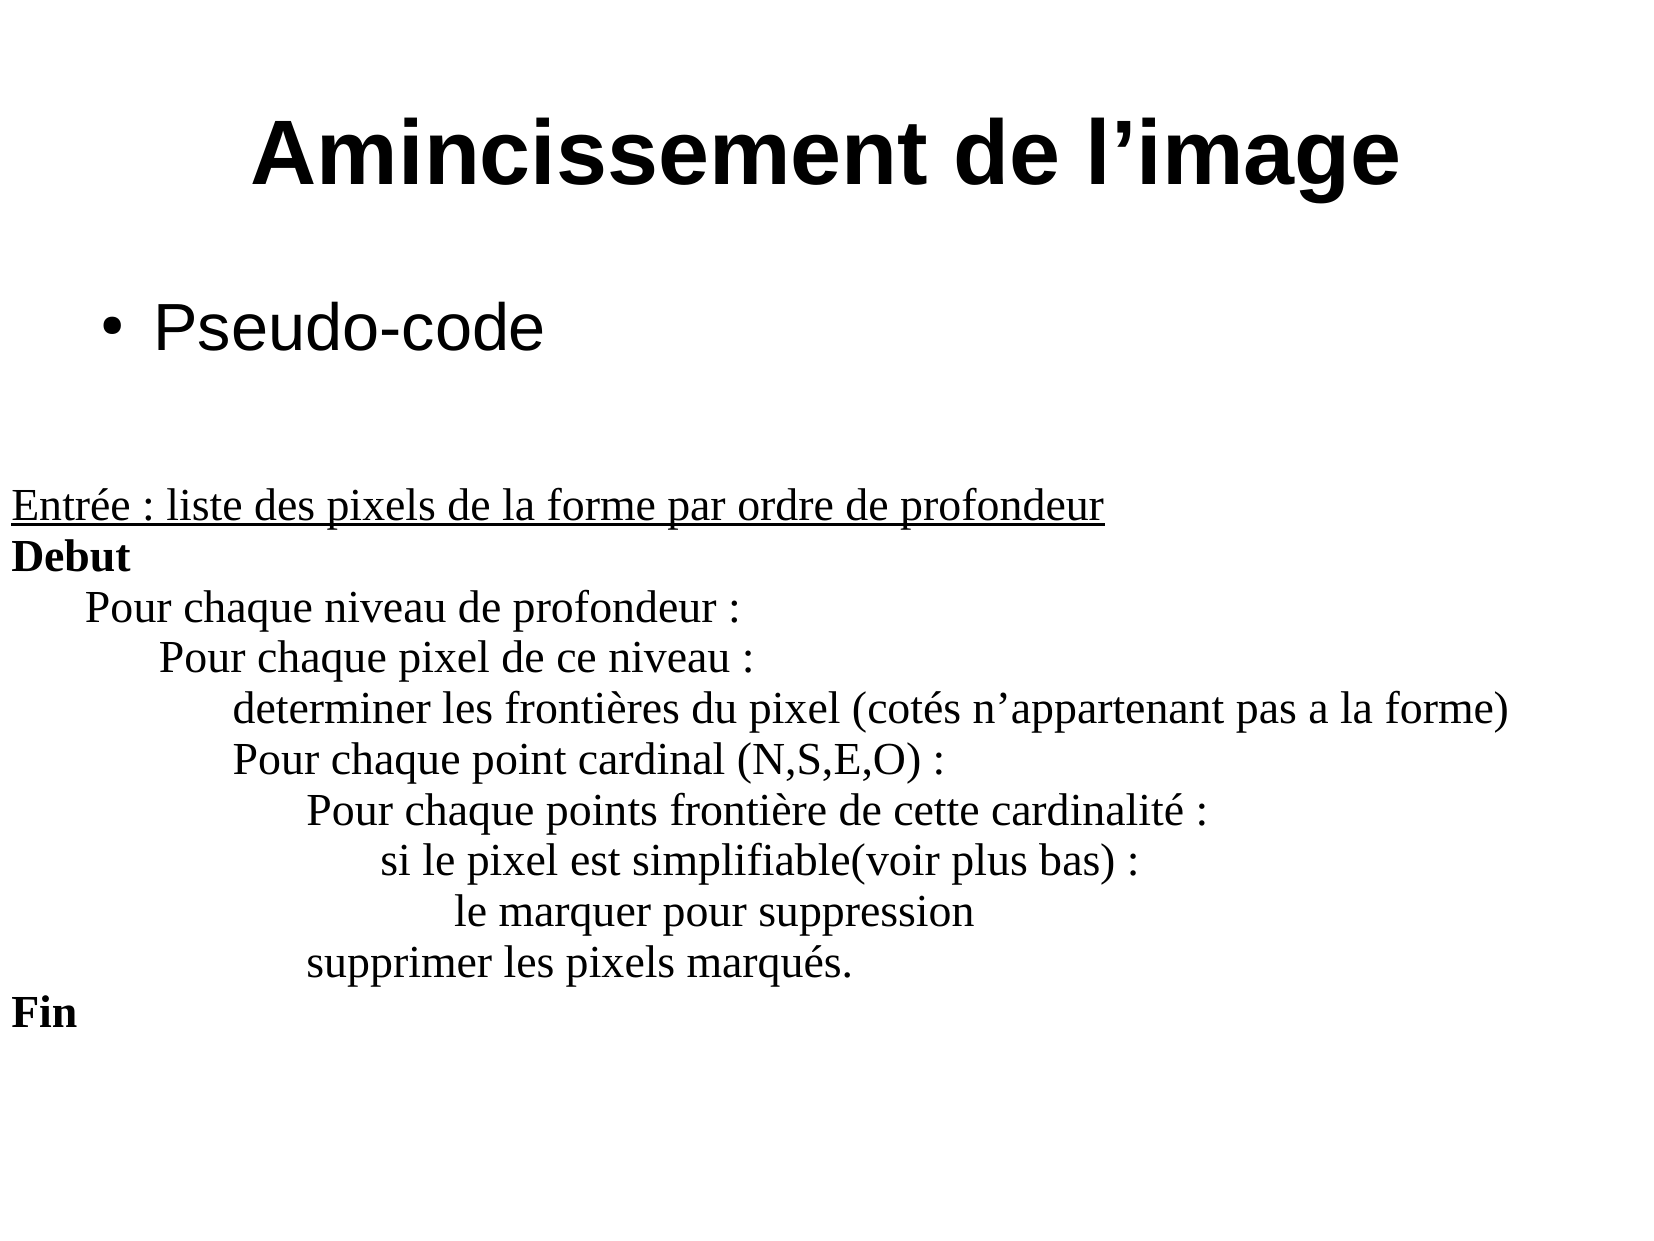

# Amincissement de l’image
Pseudo-code
Entrée : liste des pixels de la forme par ordre de profondeur
Debut
	Pour chaque niveau de profondeur :
		Pour chaque pixel de ce niveau :
			determiner les frontières du pixel (cotés n’appartenant pas a la forme)
			Pour chaque point cardinal (N,S,E,O) :
				Pour chaque points frontière de cette cardinalité :
					si le pixel est simplifiable(voir plus bas) :
						le marquer pour suppression
				supprimer les pixels marqués.
Fin